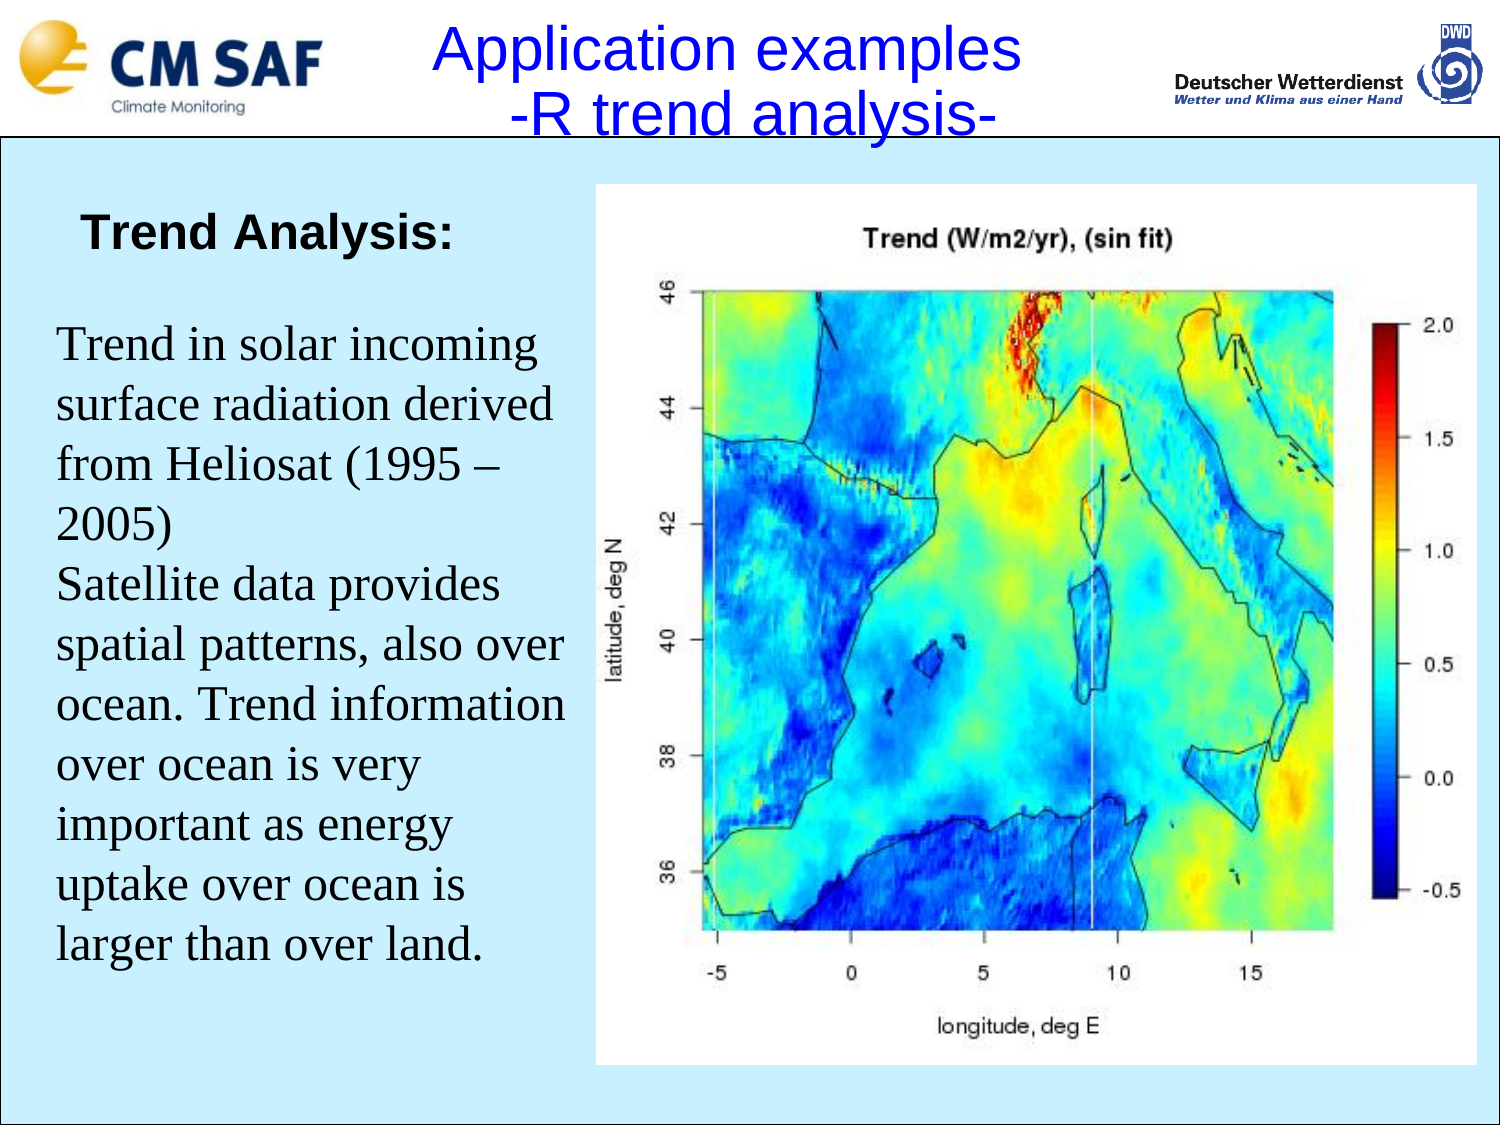

Application examples
 -R trend analysis-
Trend Analysis:
Trend in solar incoming surface radiation derived from Heliosat (1995 – 2005)
Satellite data provides spatial patterns, also over ocean. Trend information over ocean is very important as energy uptake over ocean is larger than over land.